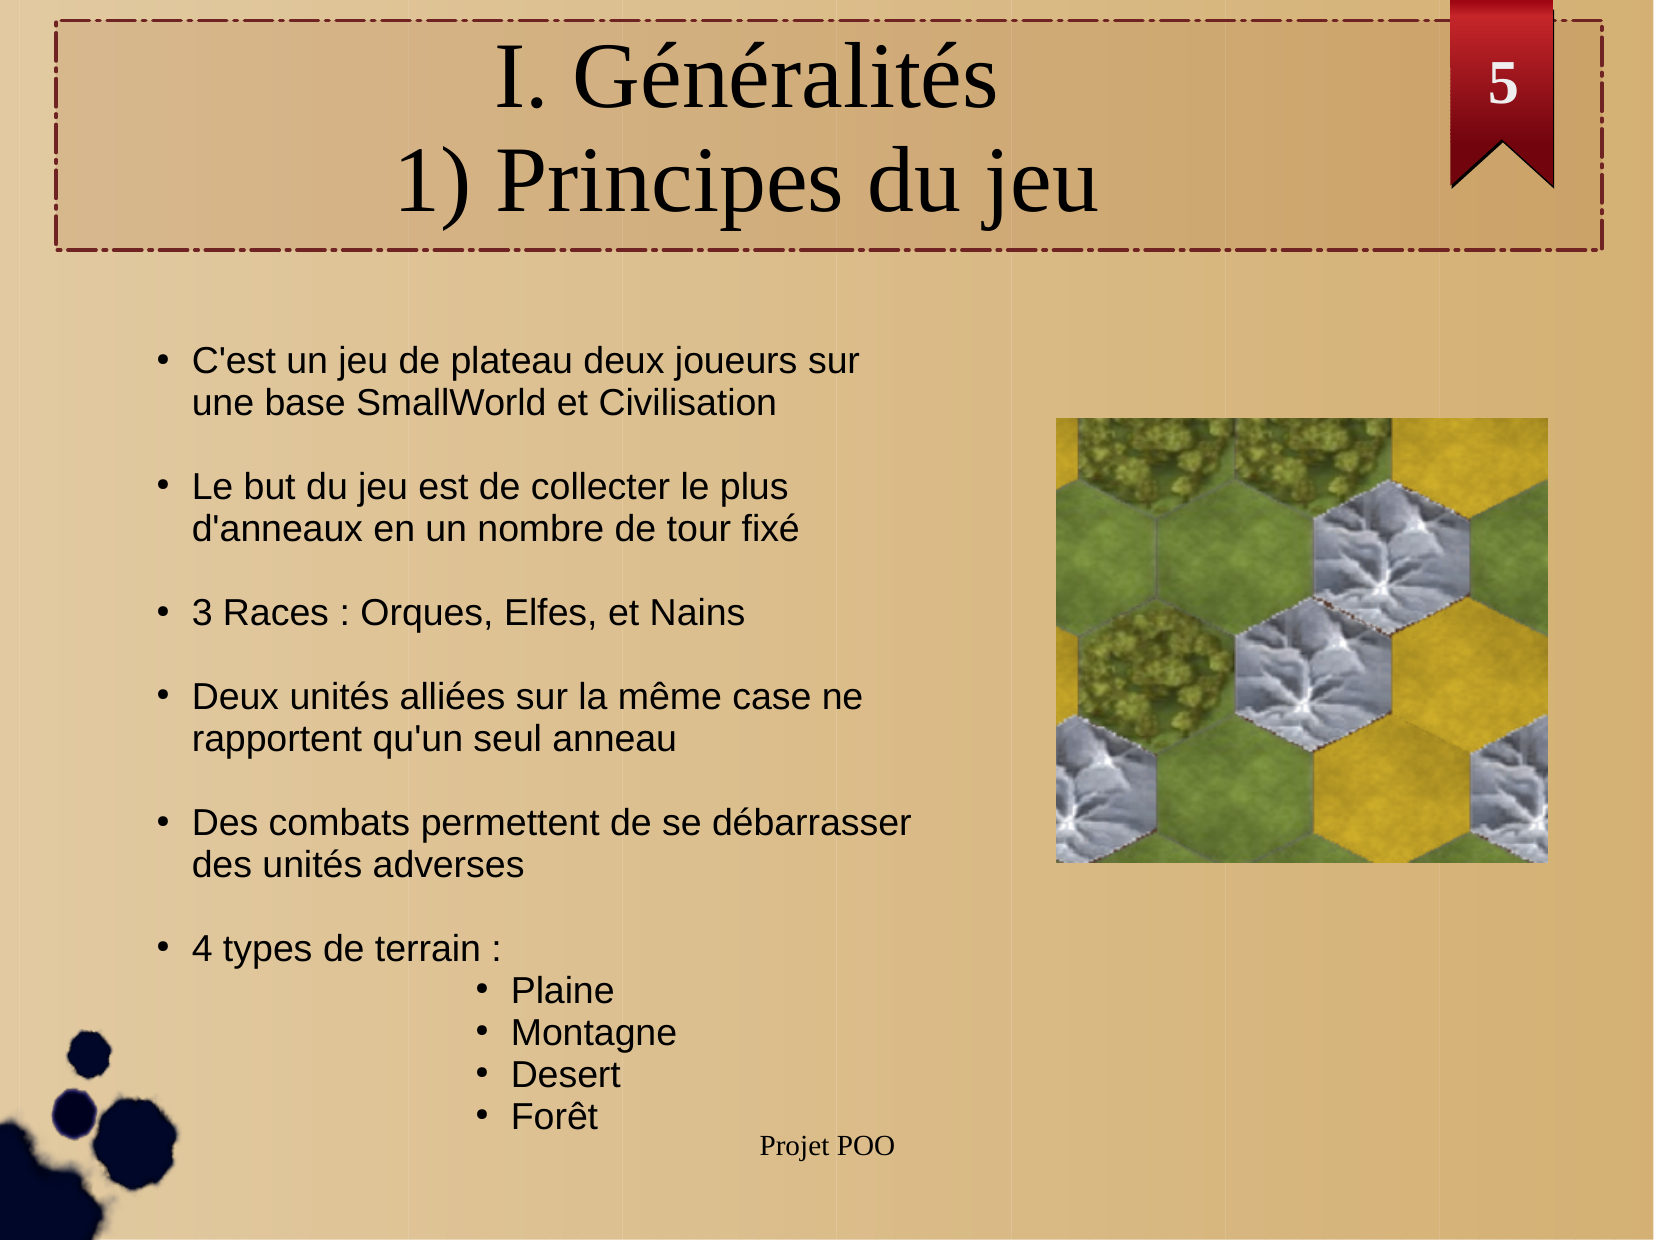

# I. Généralités 1) Principes du jeu
5
C'est un jeu de plateau deux joueurs sur une base SmallWorld et Civilisation
Le but du jeu est de collecter le plus d'anneaux en un nombre de tour fixé
3 Races : Orques, Elfes, et Nains
Deux unités alliées sur la même case ne rapportent qu'un seul anneau
Des combats permettent de se débarrasser des unités adverses
4 types de terrain :
Plaine
Montagne
Desert
Forêt